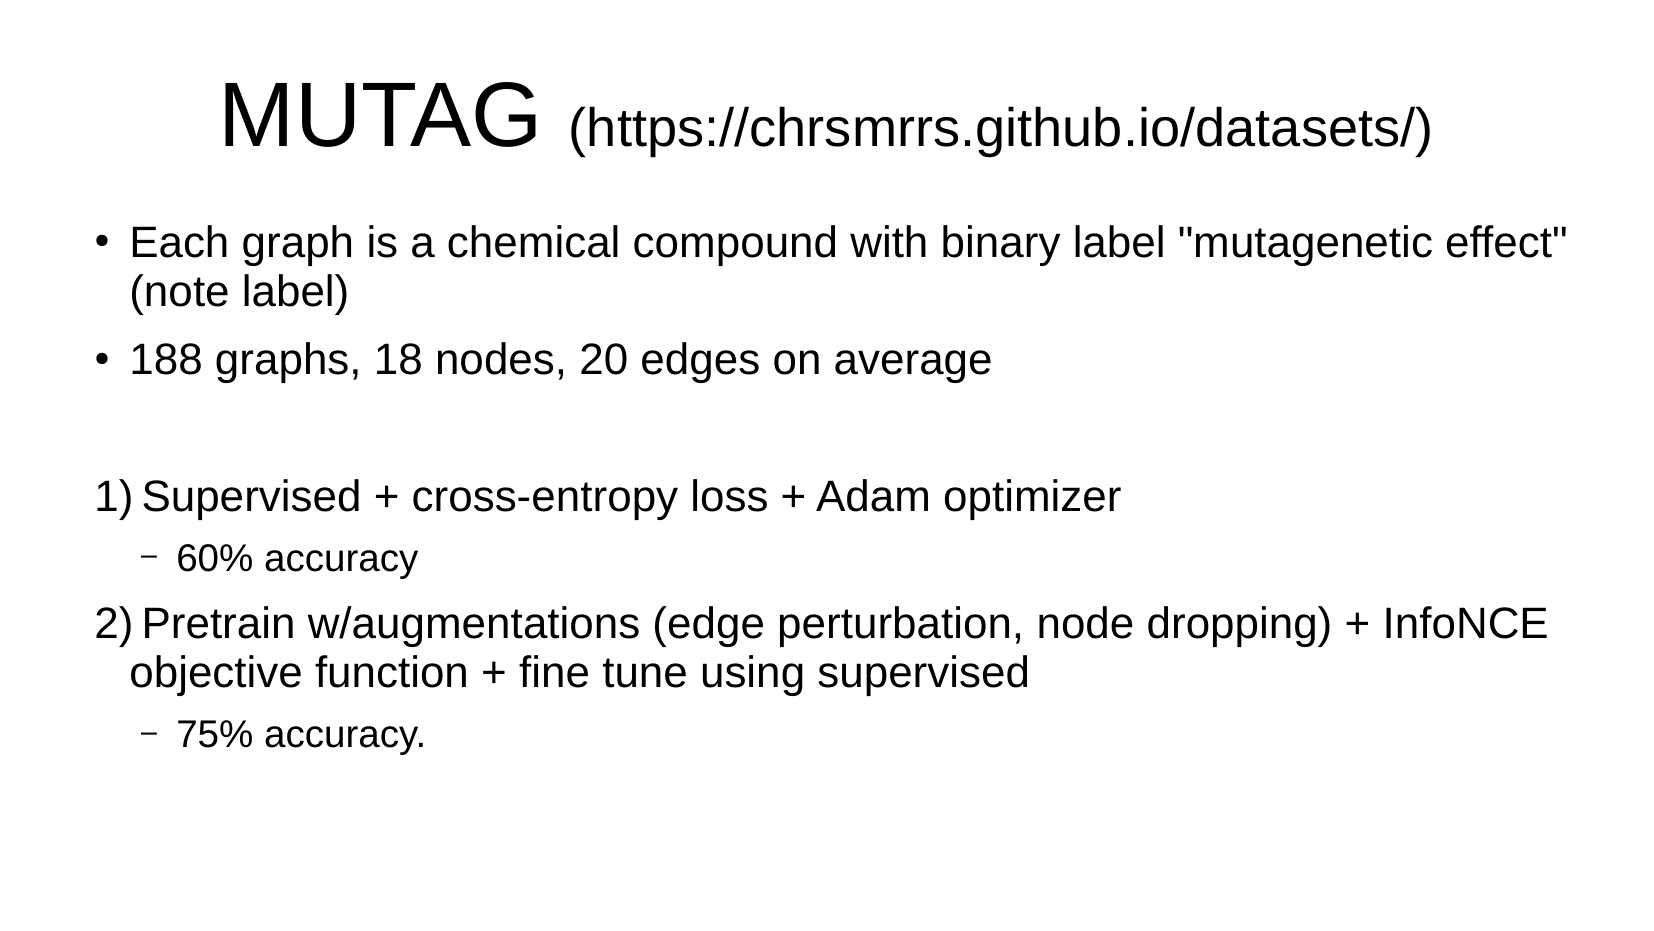

# MUTAG (https://chrsmrrs.github.io/datasets/)
Each graph is a chemical compound with binary label "mutagenetic effect" (note label)
188 graphs, 18 nodes, 20 edges on average
 Supervised + cross-entropy loss + Adam optimizer
60% accuracy
 Pretrain w/augmentations (edge perturbation, node dropping) + InfoNCE objective function + fine tune using supervised
75% accuracy.